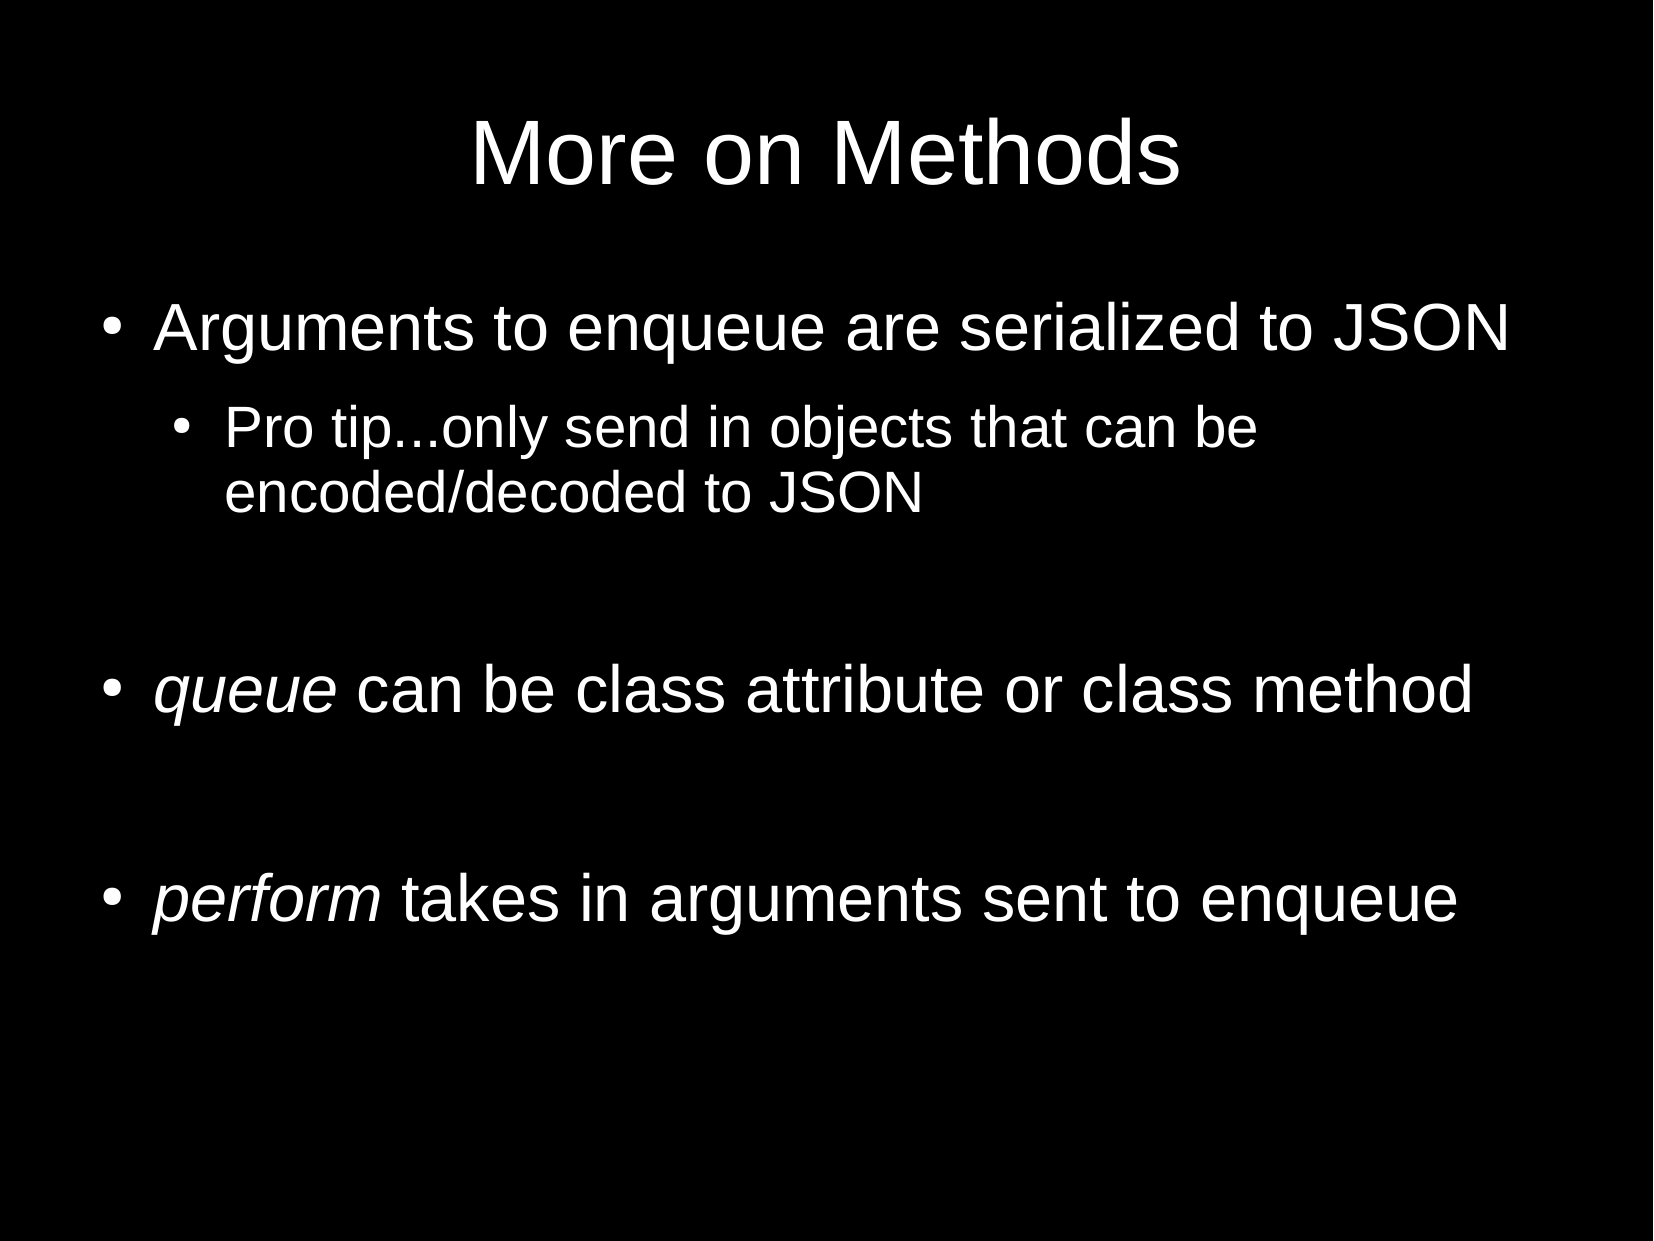

# More on Methods
Arguments to enqueue are serialized to JSON
Pro tip...only send in objects that can be encoded/decoded to JSON
queue can be class attribute or class method
perform takes in arguments sent to enqueue